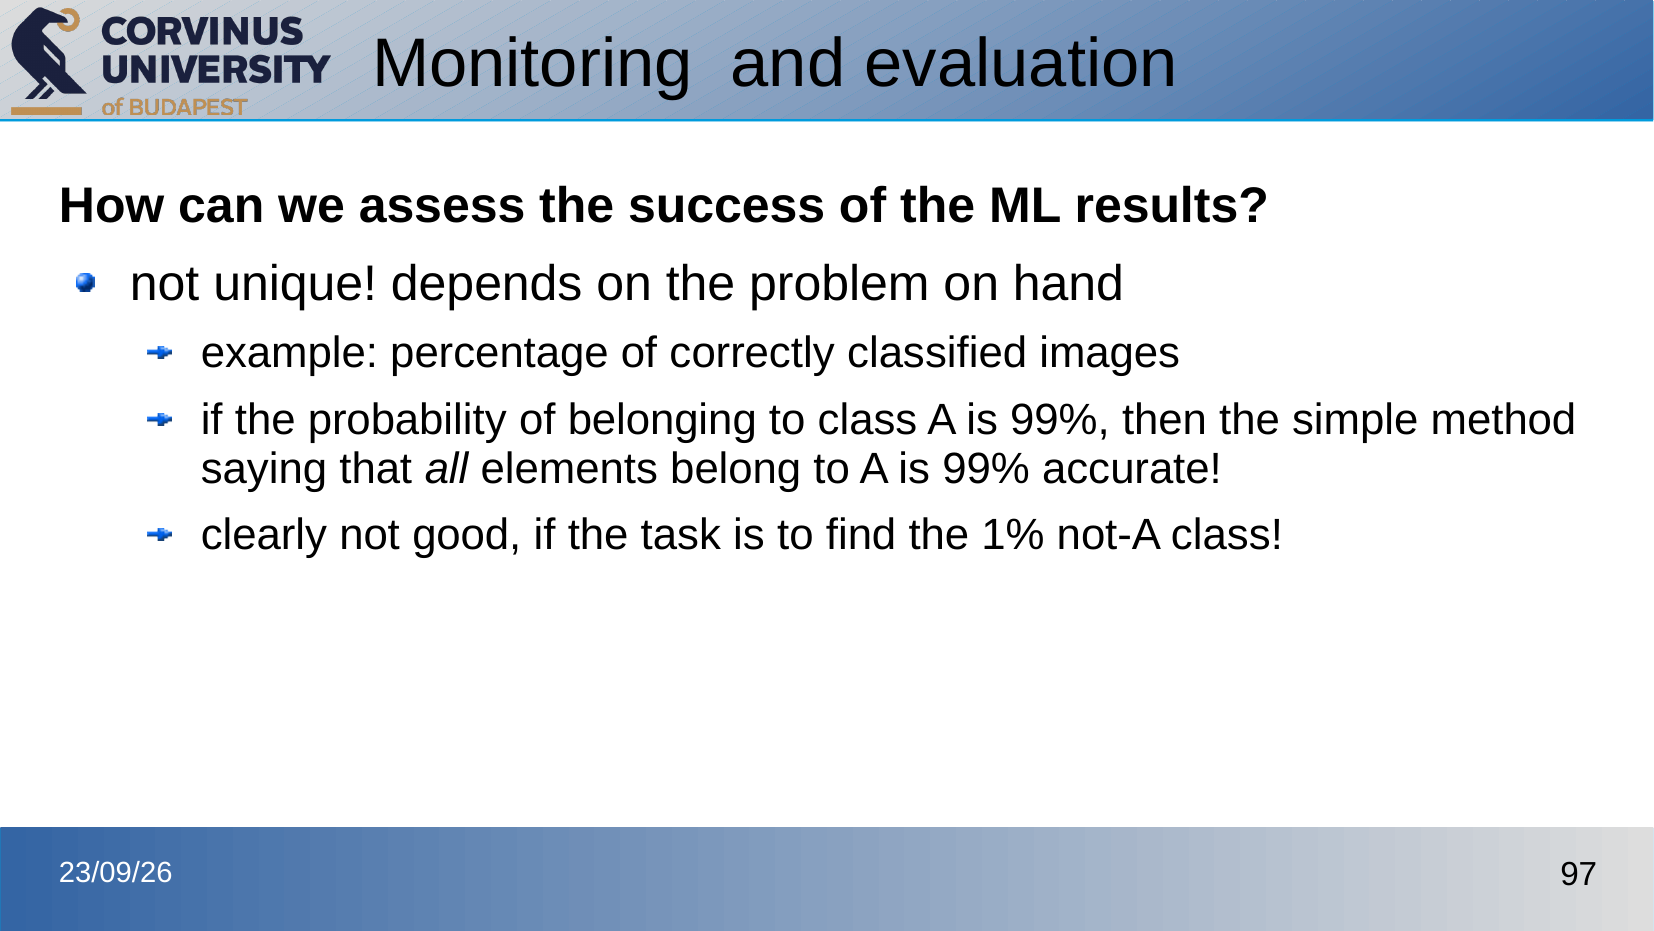

# Monitoring and evaluation
How can we assess the success of the ML results?
not unique! depends on the problem on hand
example: percentage of correctly classified images
if the probability of belonging to class A is 99%, then the simple method saying that all elements belong to A is 99% accurate!
clearly not good, if the task is to find the 1% not-A class!